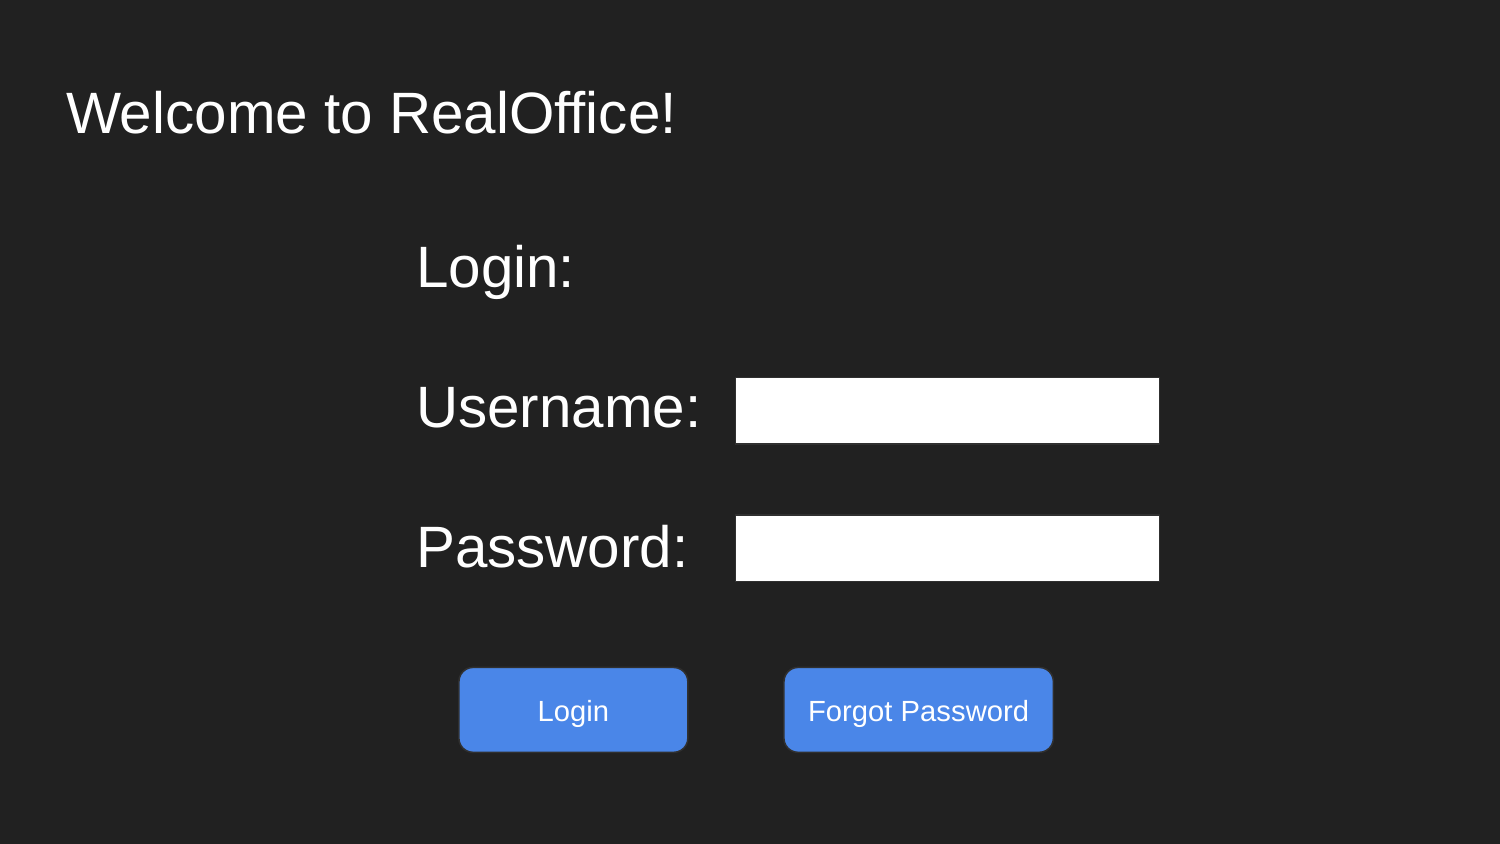

# Welcome to RealOffice!
Login:
Username:
Password:
Login
Forgot Password